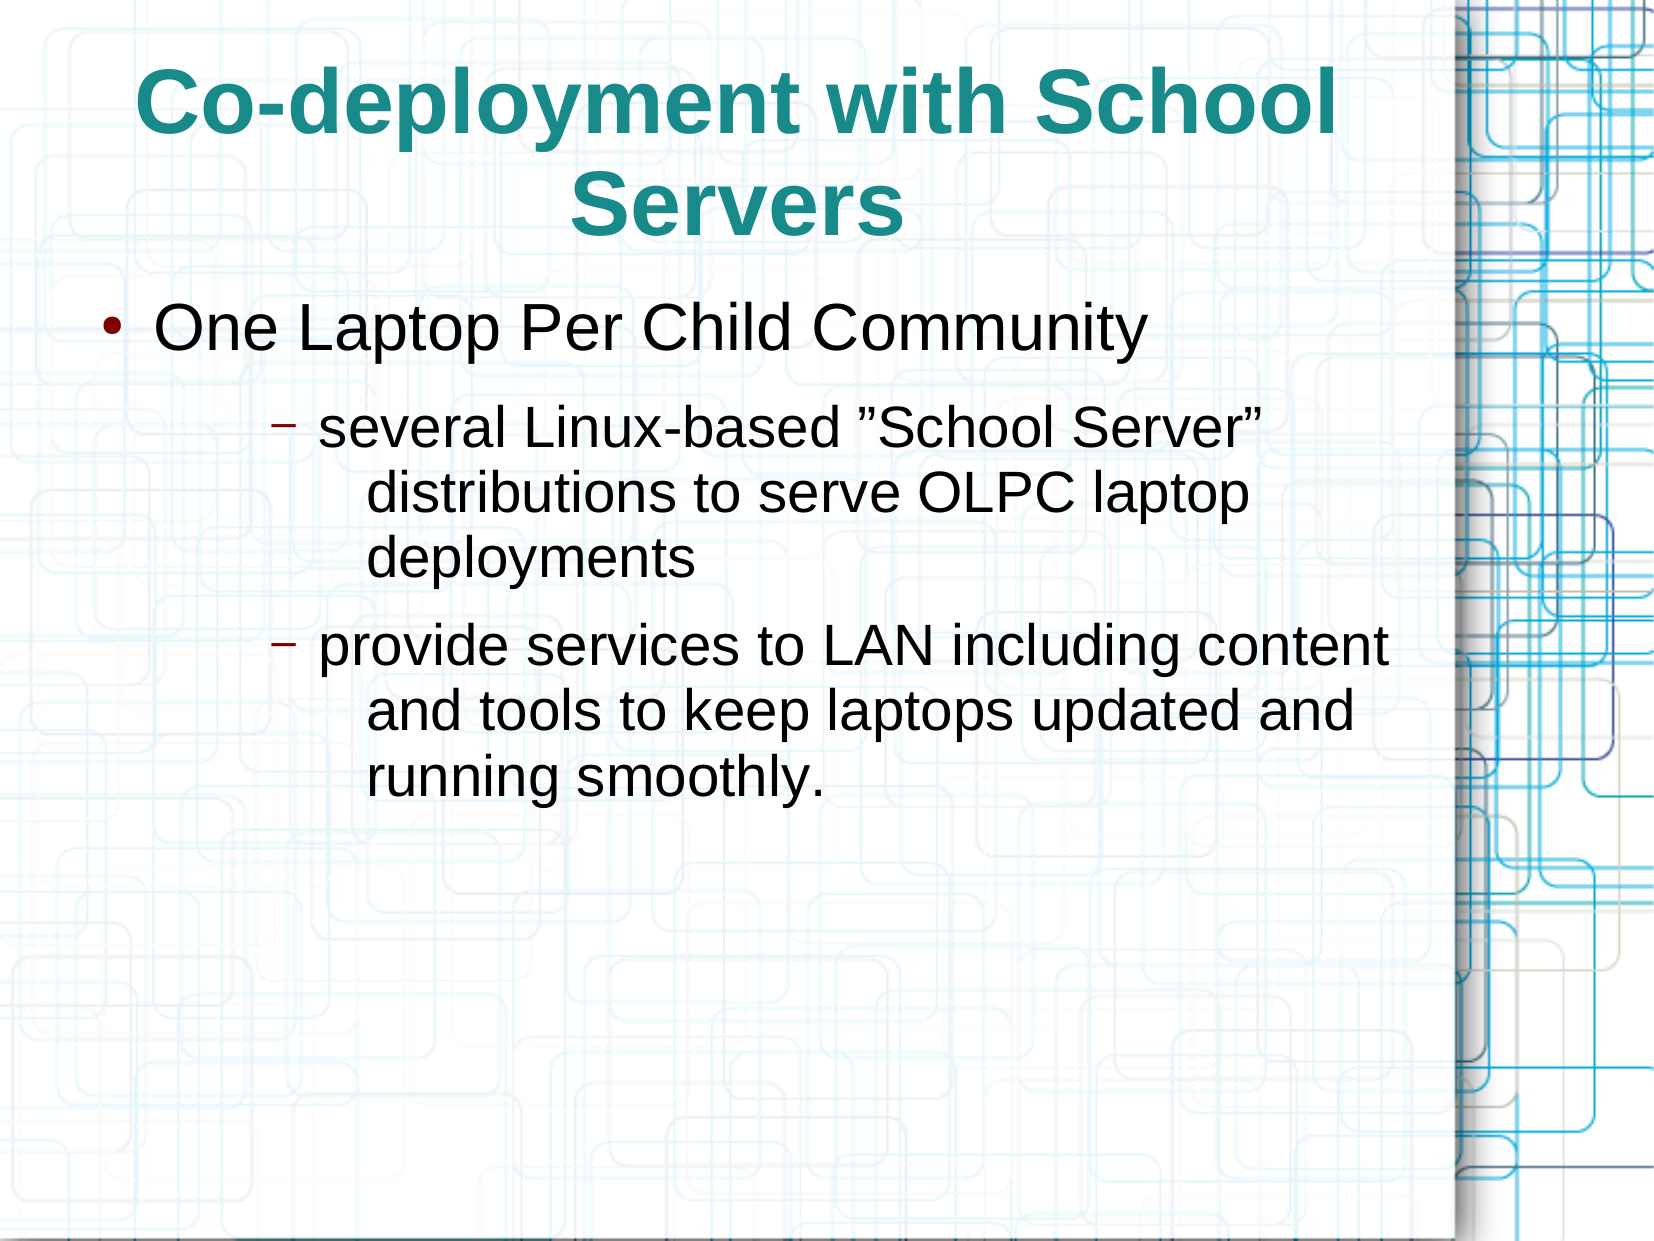

# Co-deployment with School Servers
One Laptop Per Child Community
several Linux-based ”School Server” distributions to serve OLPC laptop deployments
provide services to LAN including content and tools to keep laptops updated and running smoothly.